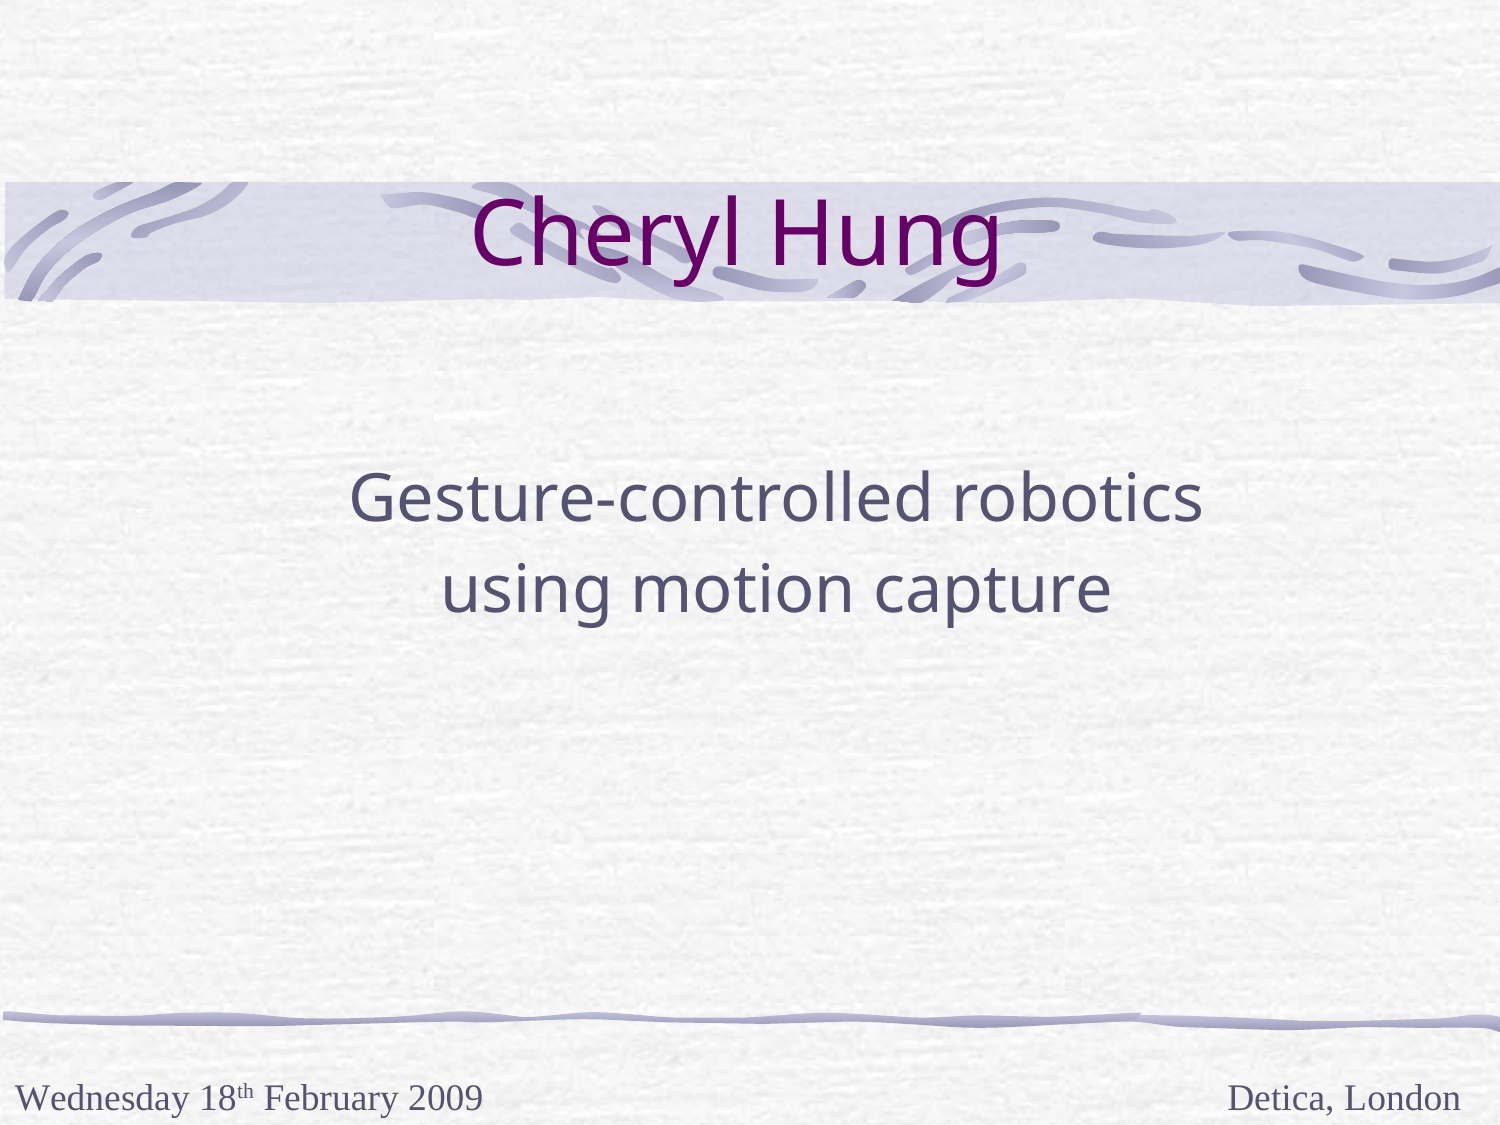

# Cheryl Hung
Gesture-controlled robotics
using motion capture
Wednesday 18th February 2009
Detica, London